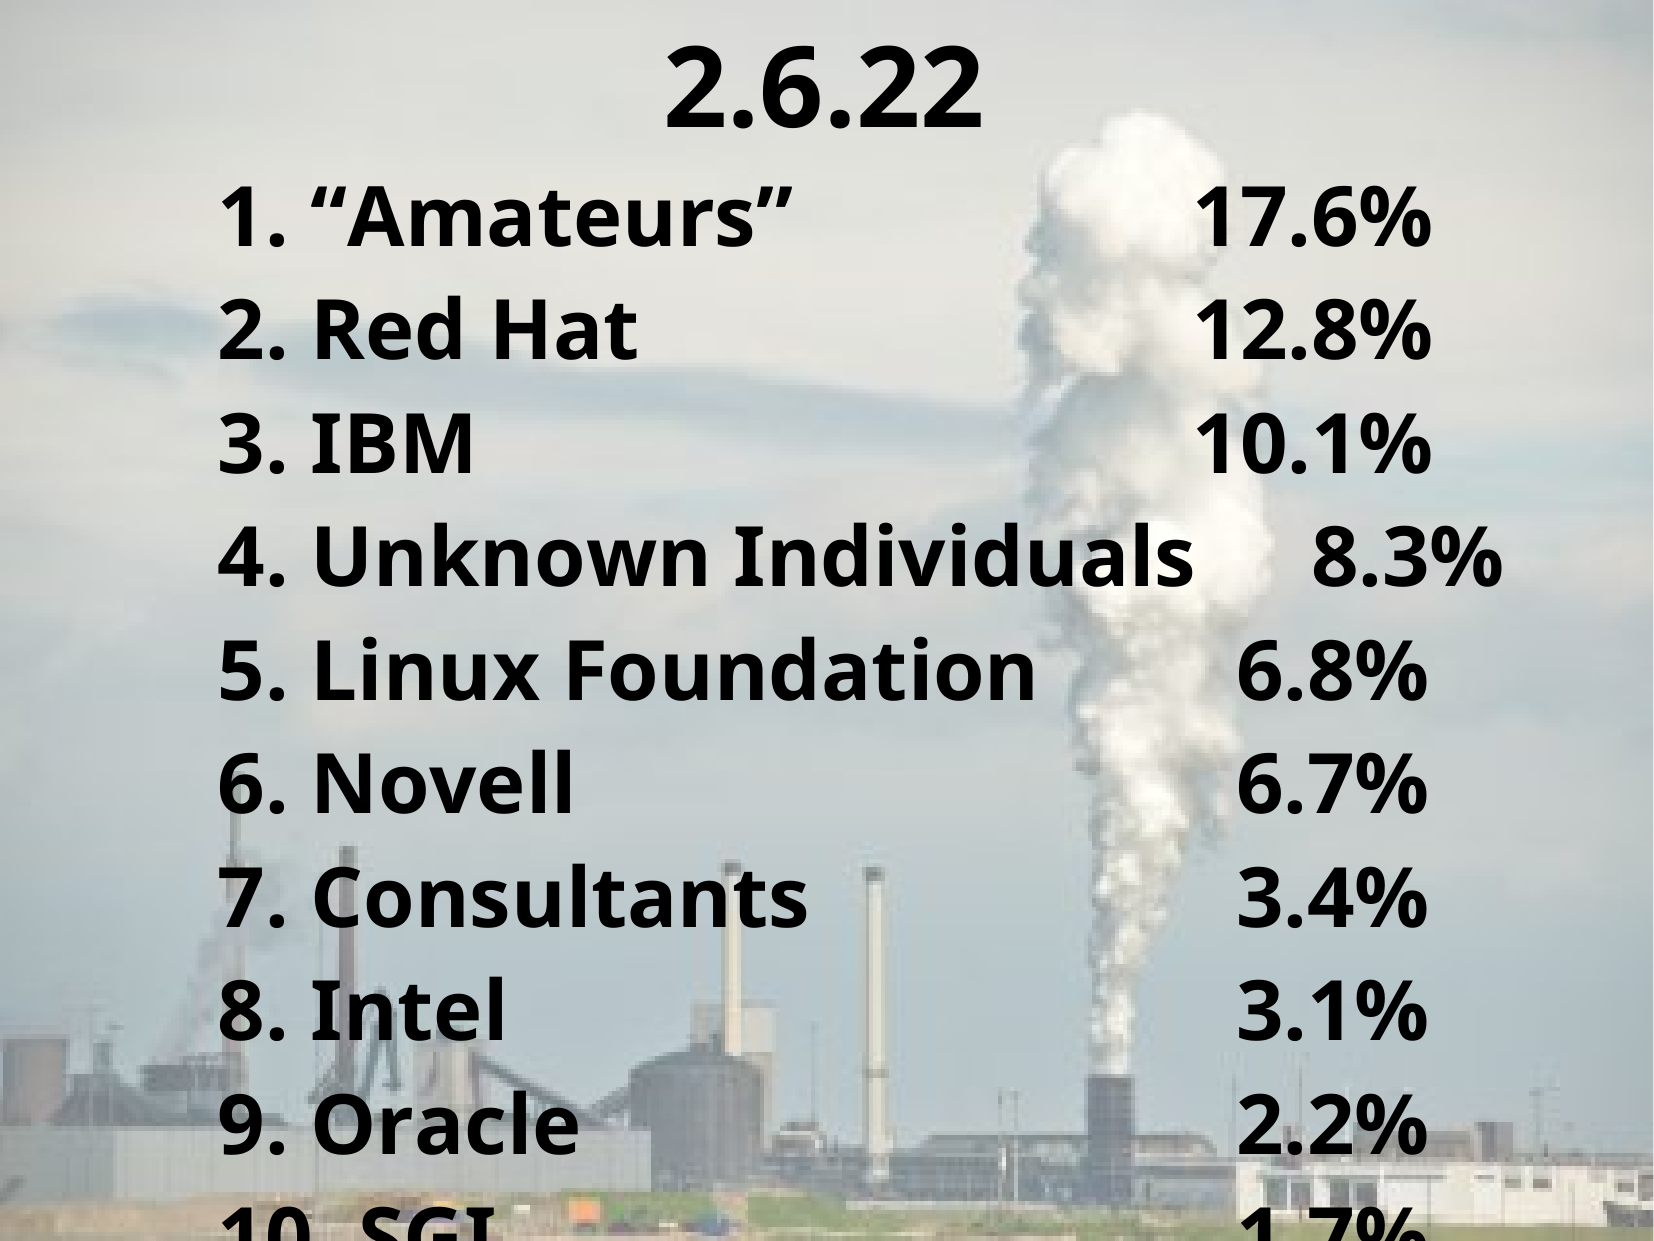

2.6.22
1. “Amateurs”						17.6%
2. Red Hat								12.8%
3. IBM										10.1%
4. Unknown Individuals	 8.3%
5. Linux Foundation			 6.8%
6. Novell									 6.7%
7. Consultants						 3.4%
8. Intel										 3.1%
9. Oracle									 2.2%
10. SGI										 1.7%